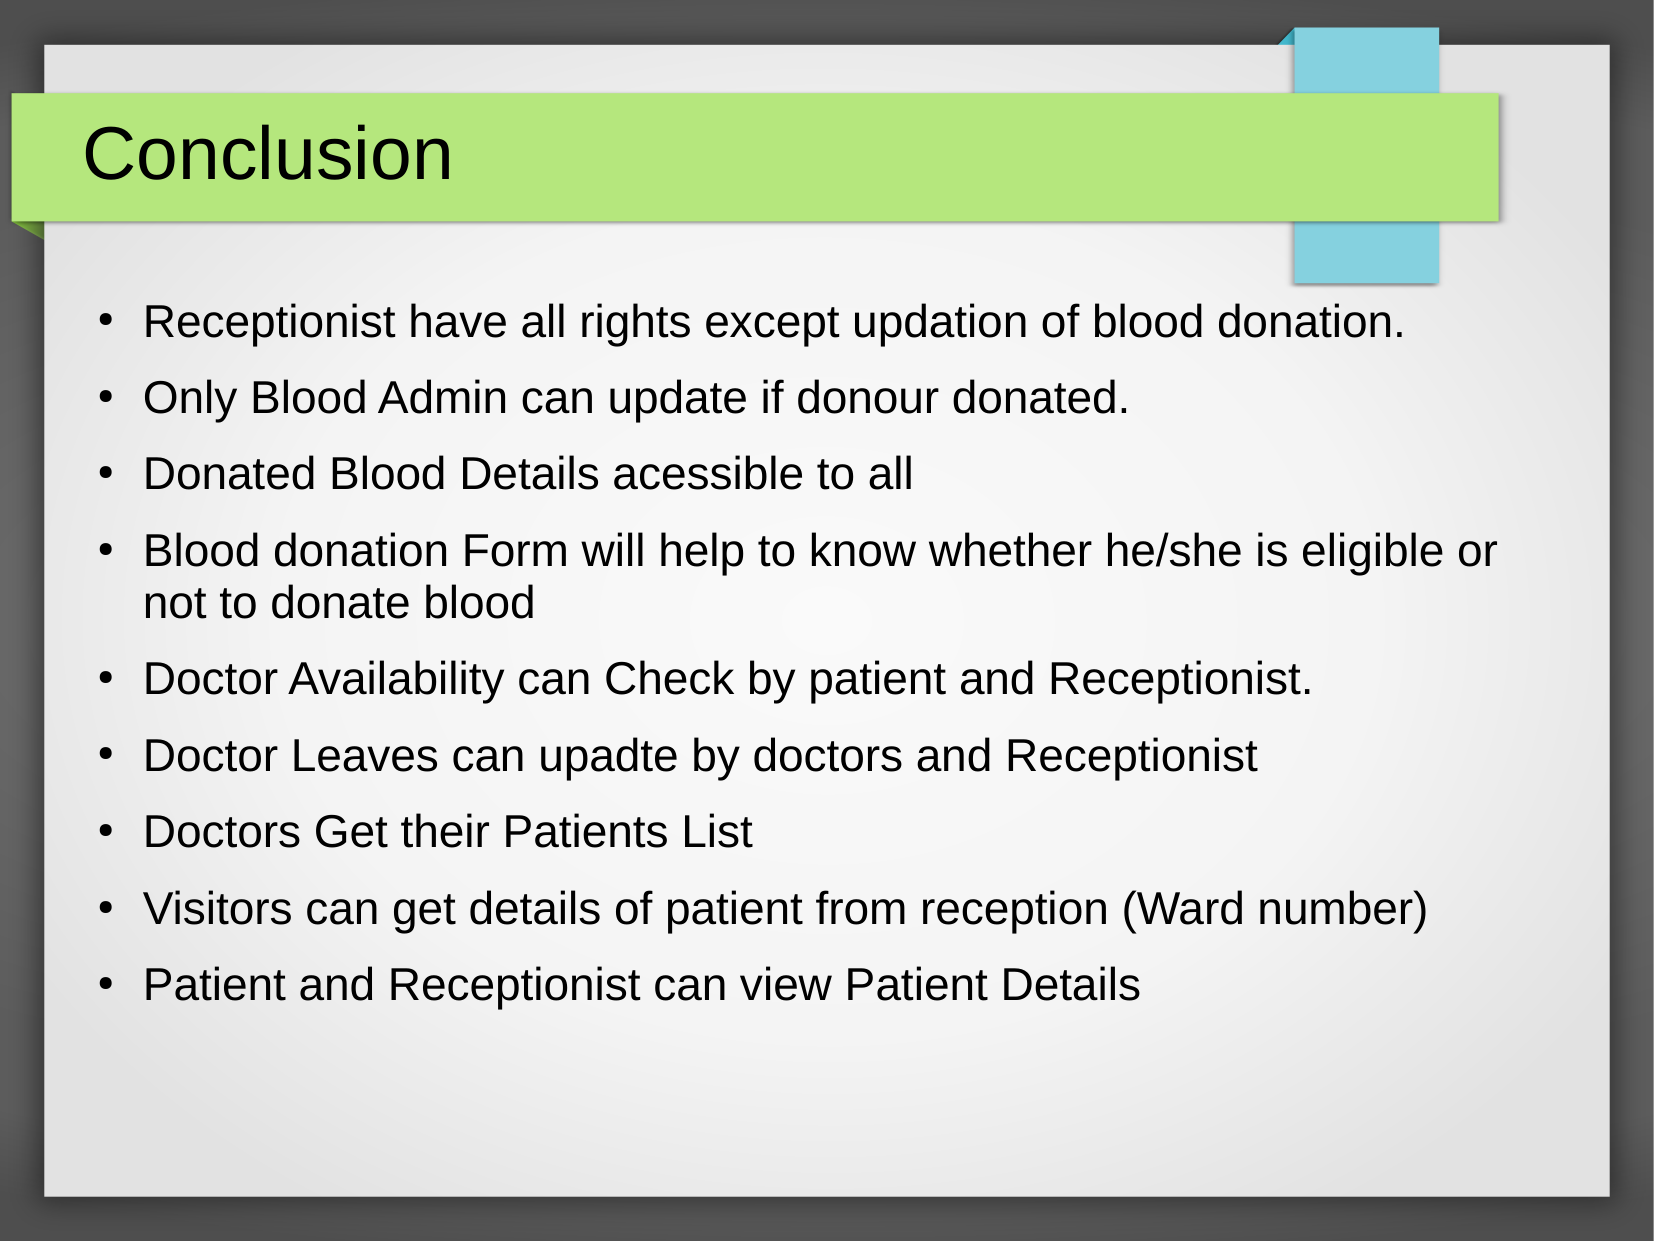

# Conclusion
Receptionist have all rights except updation of blood donation.
Only Blood Admin can update if donour donated.
Donated Blood Details acessible to all
Blood donation Form will help to know whether he/she is eligible or not to donate blood
Doctor Availability can Check by patient and Receptionist.
Doctor Leaves can upadte by doctors and Receptionist
Doctors Get their Patients List
Visitors can get details of patient from reception (Ward number)
Patient and Receptionist can view Patient Details